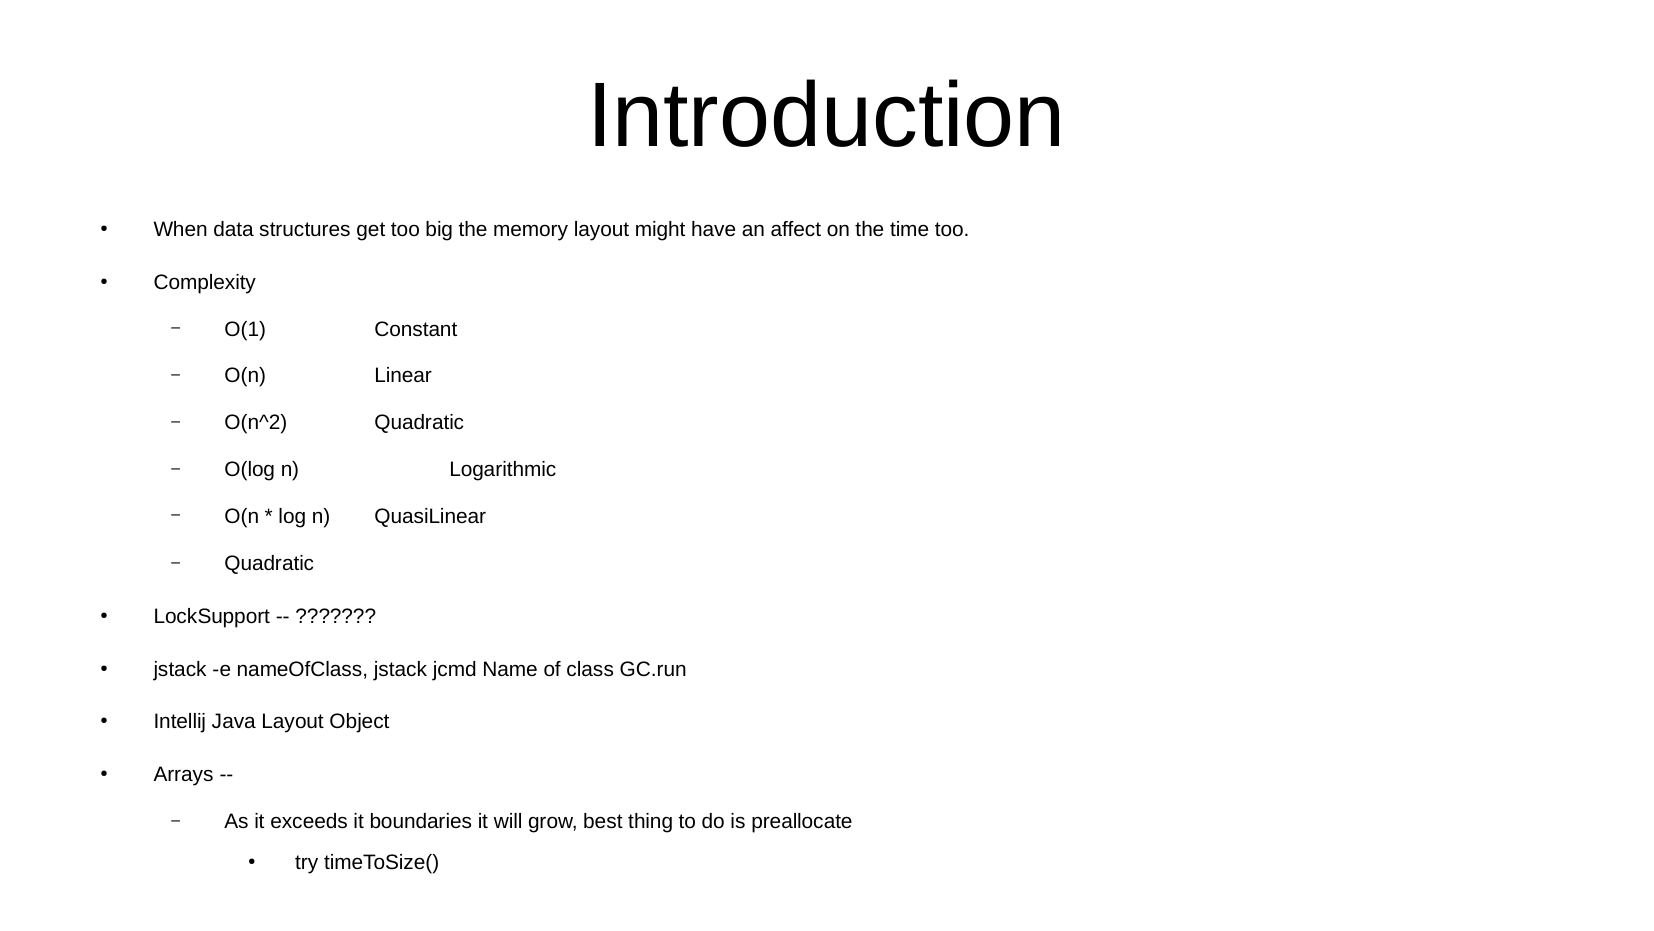

# Introduction
When data structures get too big the memory layout might have an affect on the time too.
Complexity
O(1) 		Constant
O(n)		Linear
O(n^2)		Quadratic
O(log n)		Logarithmic
O(n * log n) 	QuasiLinear
Quadratic
LockSupport -- ???????
jstack -e nameOfClass, jstack jcmd Name of class GC.run
Intellij Java Layout Object
Arrays --
As it exceeds it boundaries it will grow, best thing to do is preallocate
try timeToSize()